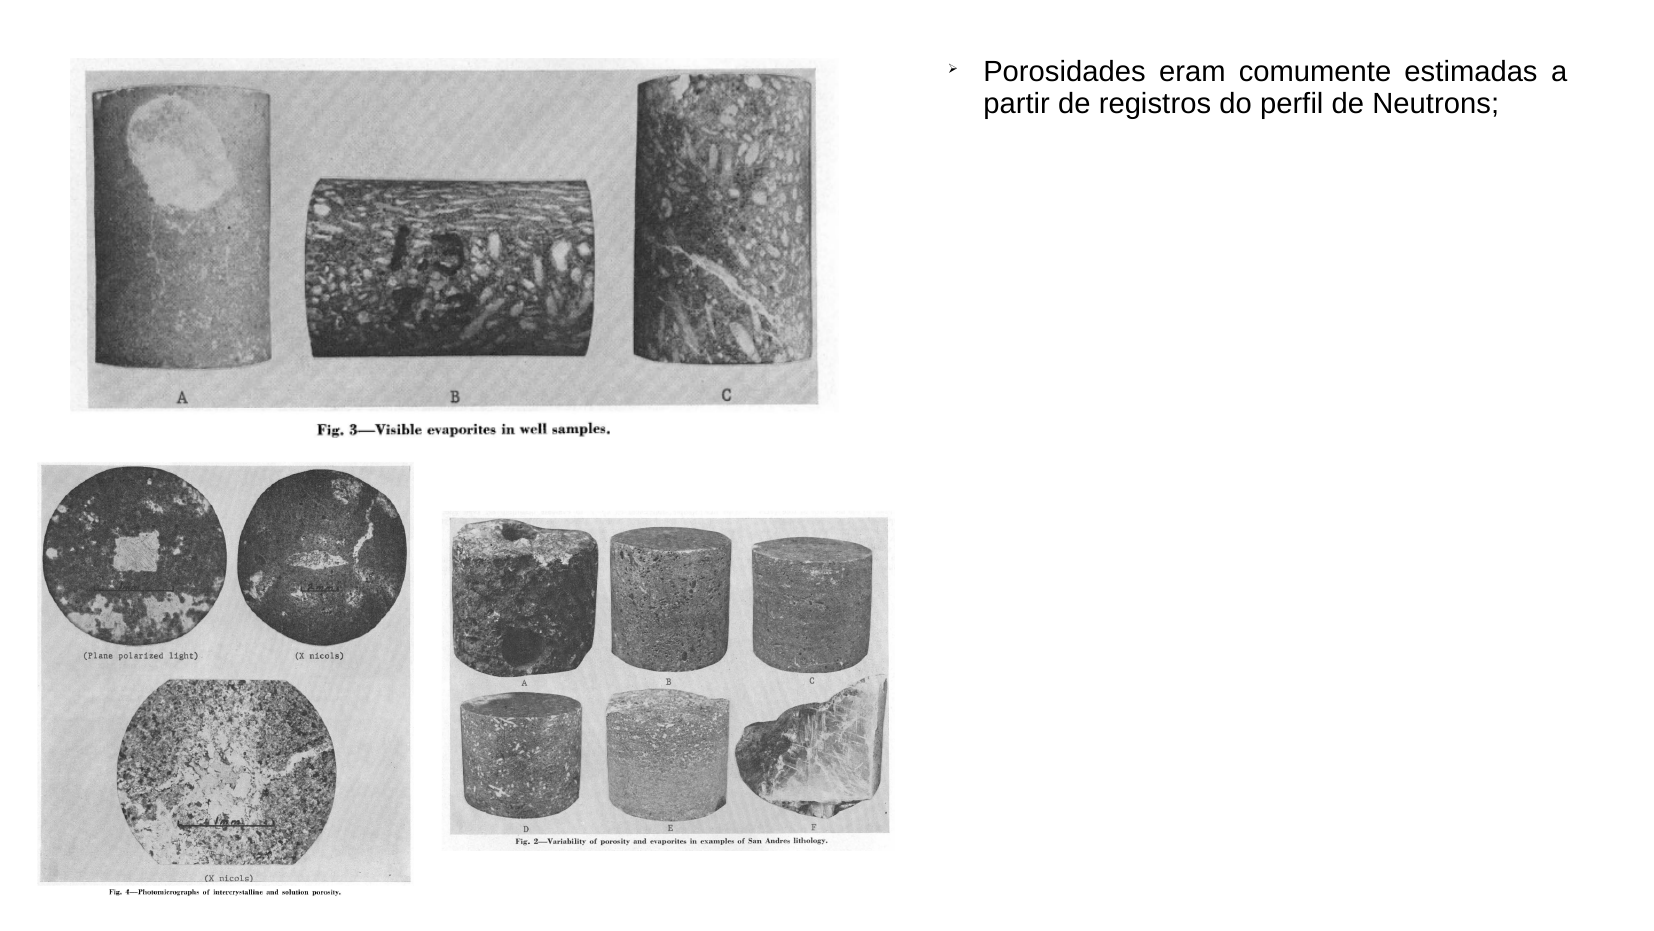

Porosidades eram comumente estimadas a partir de registros do perfil de Neutrons;